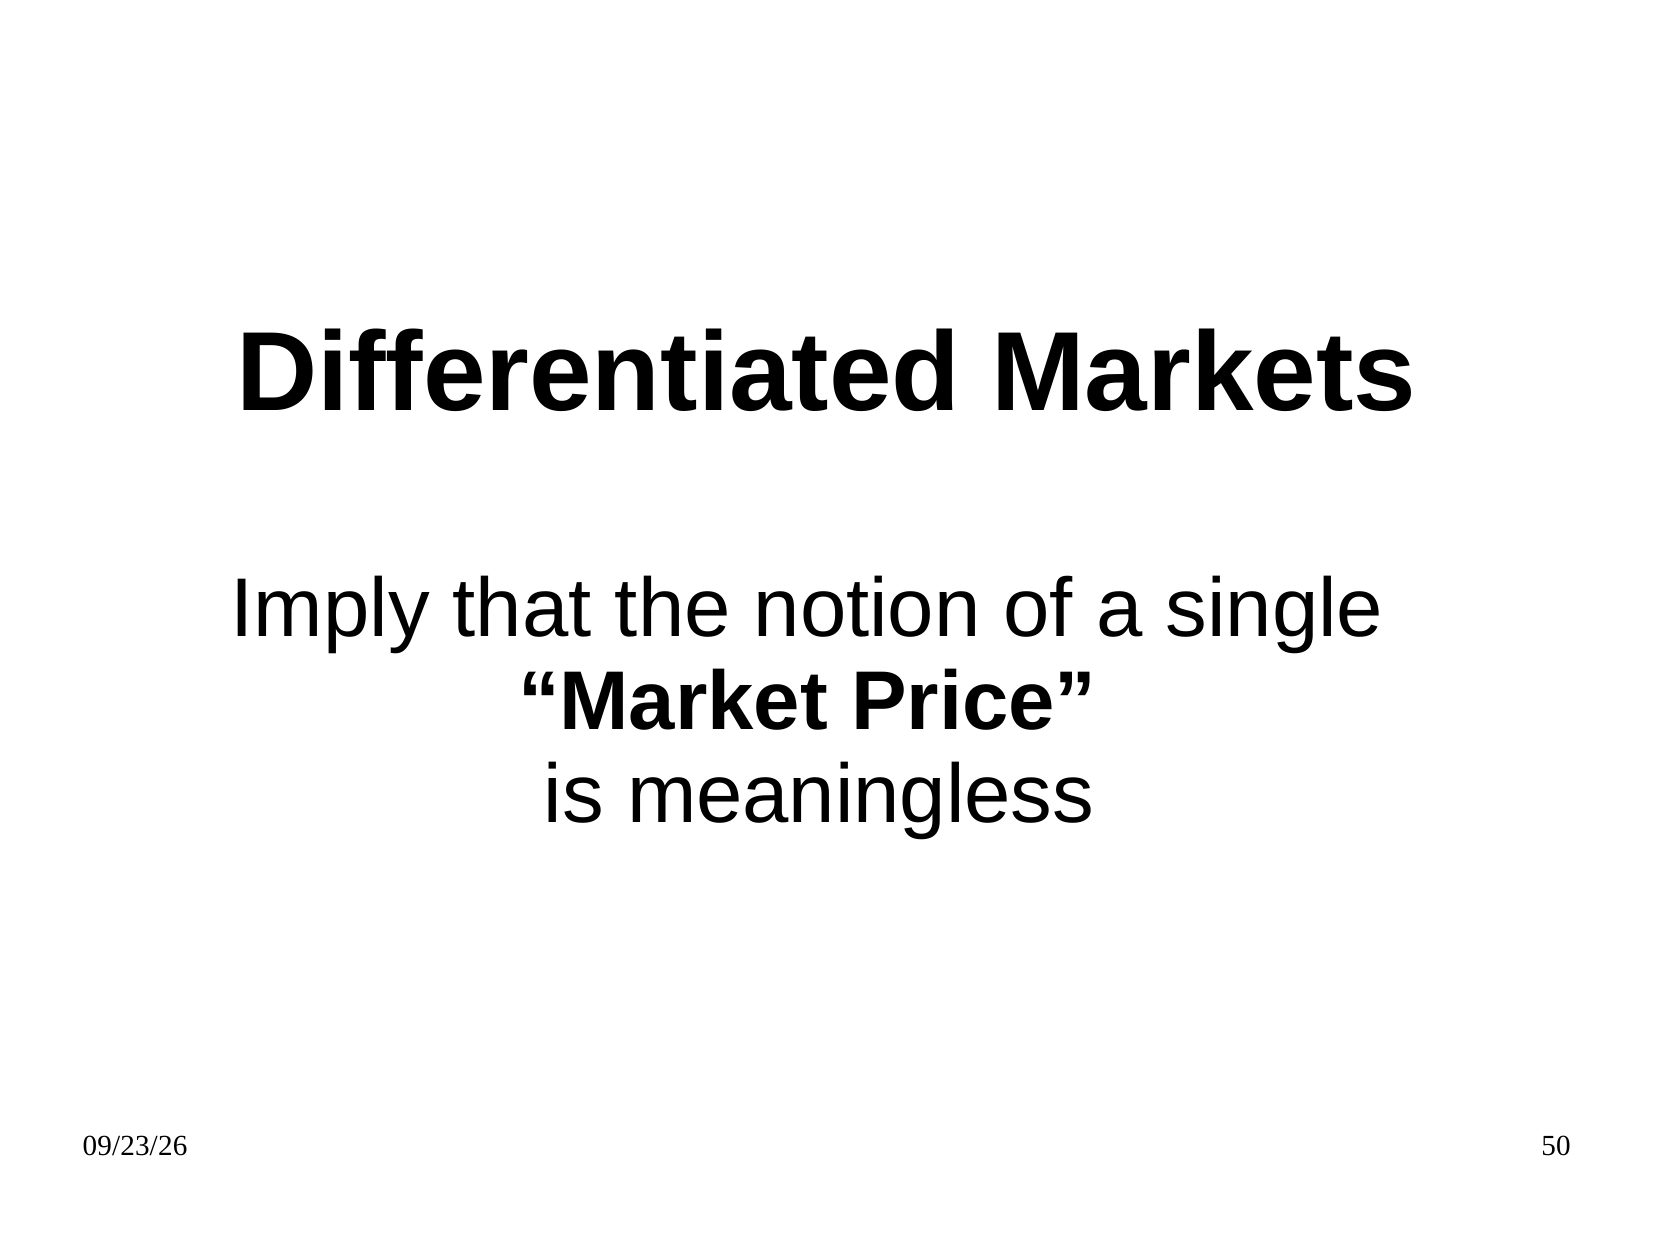

# Differentiated Markets
Imply that the notion of a single
“Market Price”
is meaningless
50